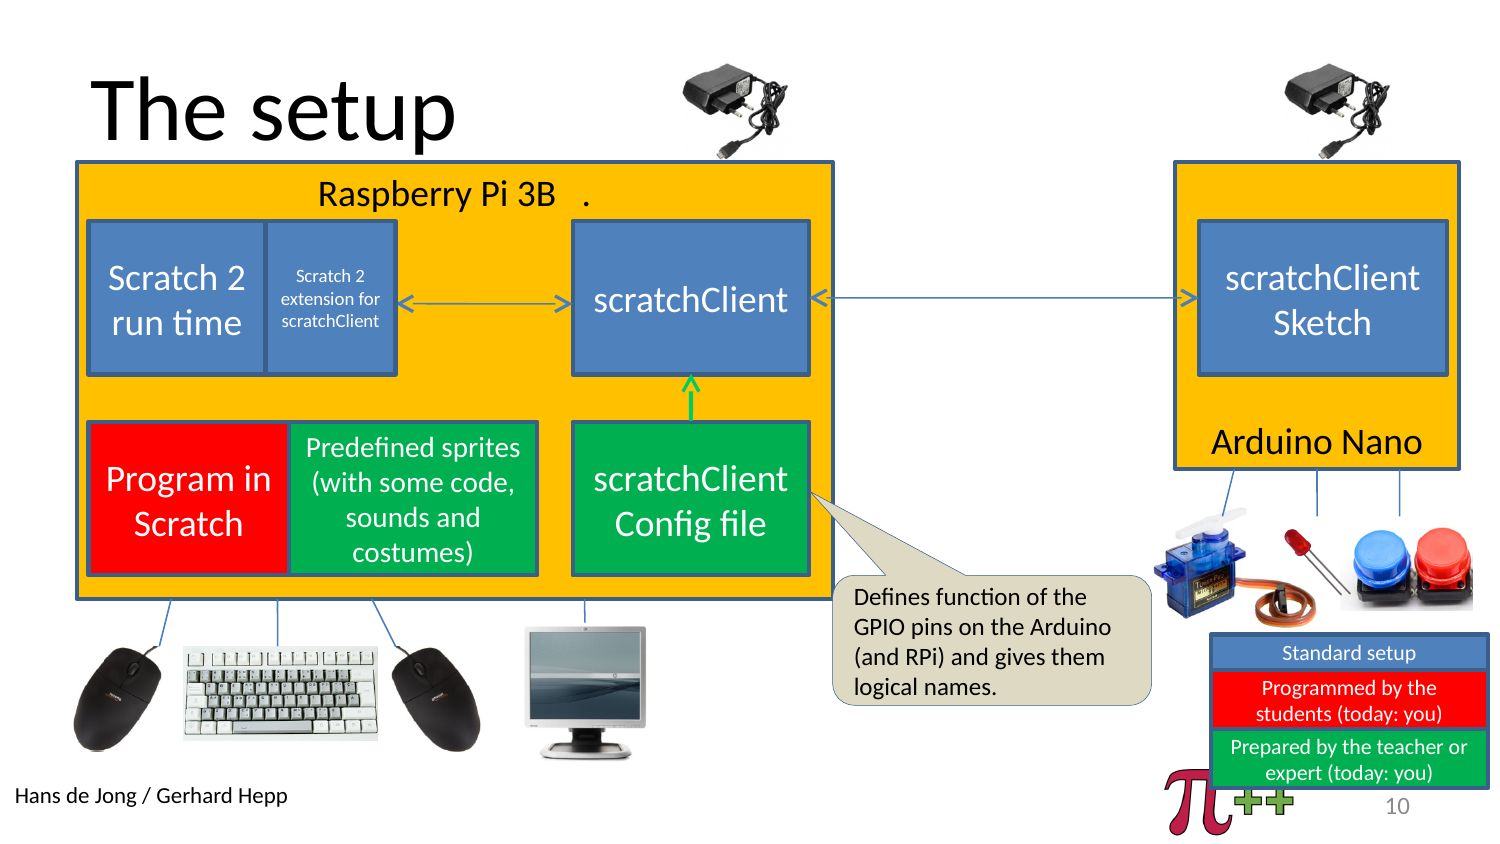

# The setup
Raspberry Pi 3B .
Arduino Nano
Scratch 2 run time
Scratch 2 extension for scratchClient
scratchClient
scratchClient Sketch
Program in Scratch
Predefined sprites (with some code, sounds and costumes)
scratchClient Config file
Defines function of the GPIO pins on the Arduino (and RPi) and gives them logical names.
Standard setup
Programmed by the students (today: you)
Prepared by the teacher or expert (today: you)